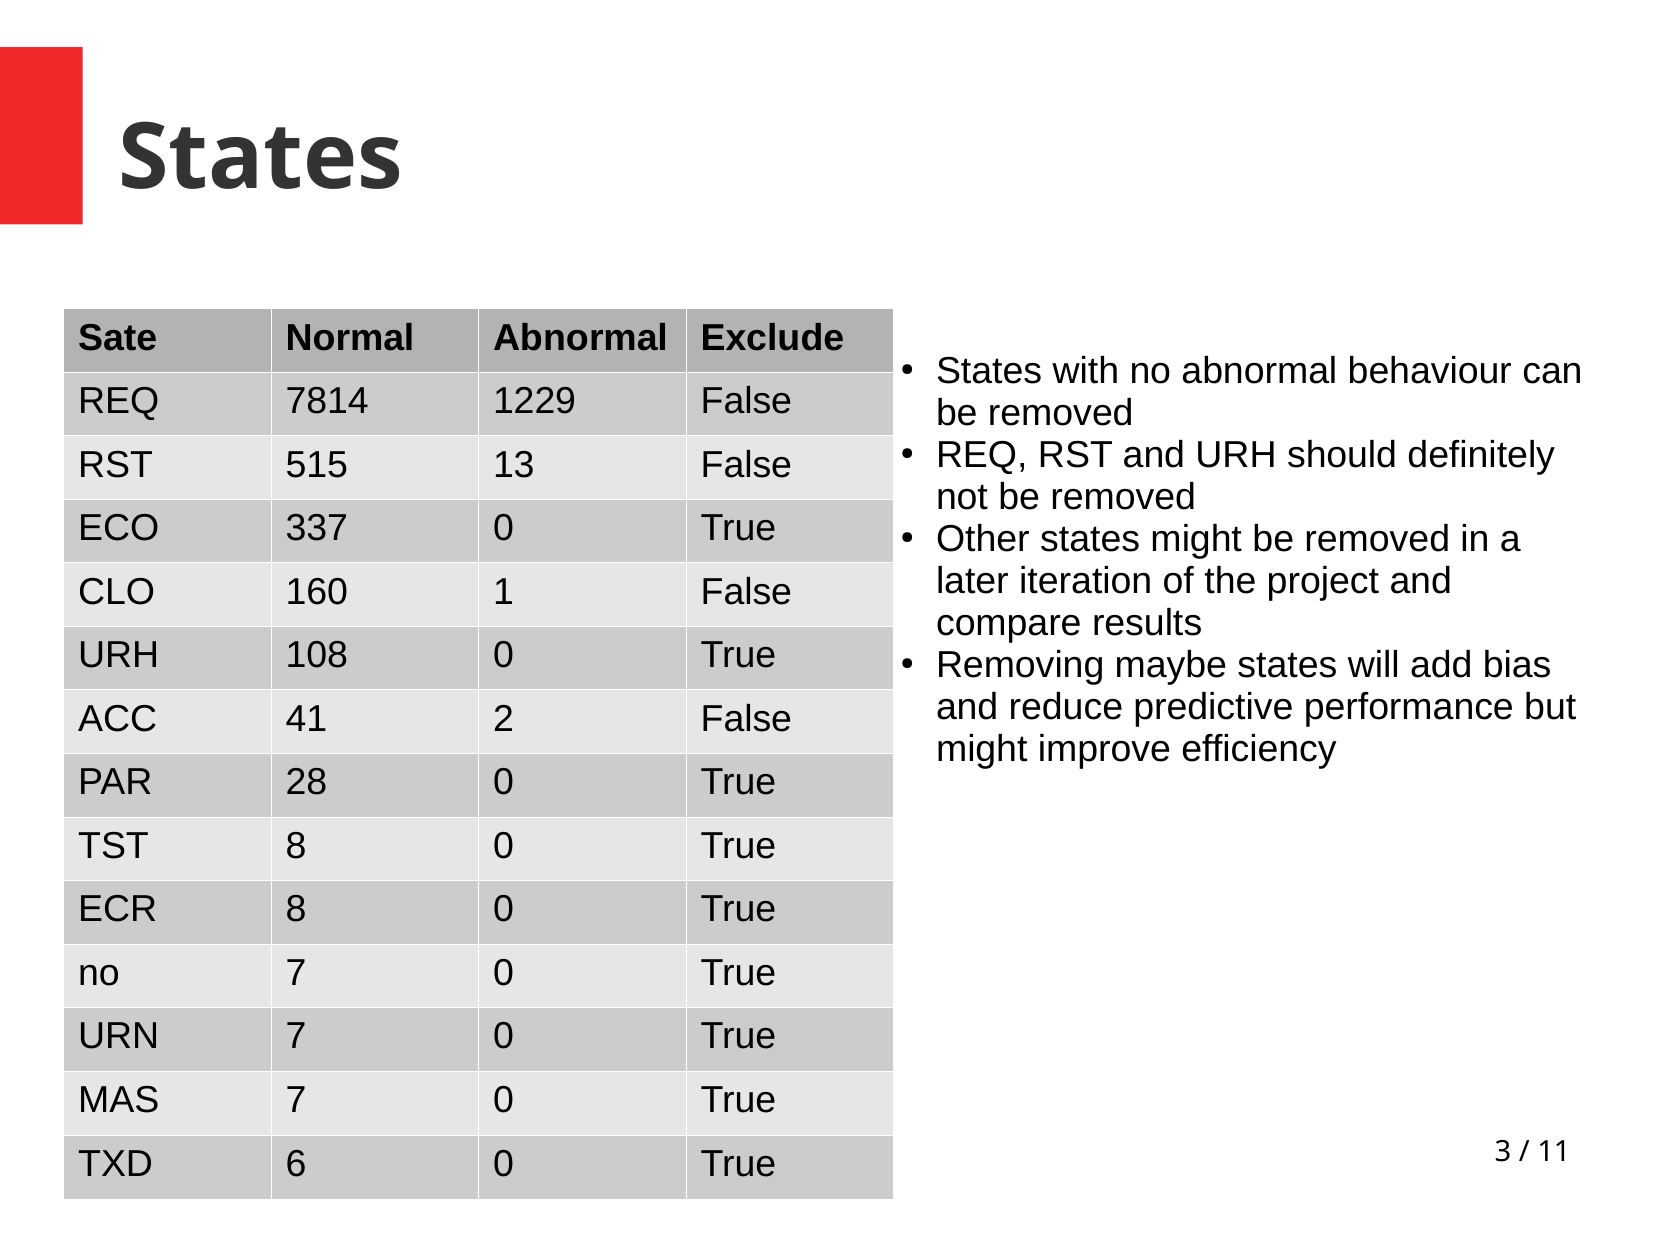

# States
| Sate | Normal | Abnormal | Exclude |
| --- | --- | --- | --- |
| REQ | 7814 | 1229 | False |
| RST | 515 | 13 | False |
| ECO | 337 | 0 | True |
| CLO | 160 | 1 | False |
| URH | 108 | 0 | True |
| ACC | 41 | 2 | False |
| PAR | 28 | 0 | True |
| TST | 8 | 0 | True |
| ECR | 8 | 0 | True |
| no | 7 | 0 | True |
| URN | 7 | 0 | True |
| MAS | 7 | 0 | True |
| TXD | 6 | 0 | True |
States with no abnormal behaviour can be removed
REQ, RST and URH should definitely not be removed
Other states might be removed in a later iteration of the project and compare results
Removing maybe states will add bias and reduce predictive performance but might improve efficiency
3